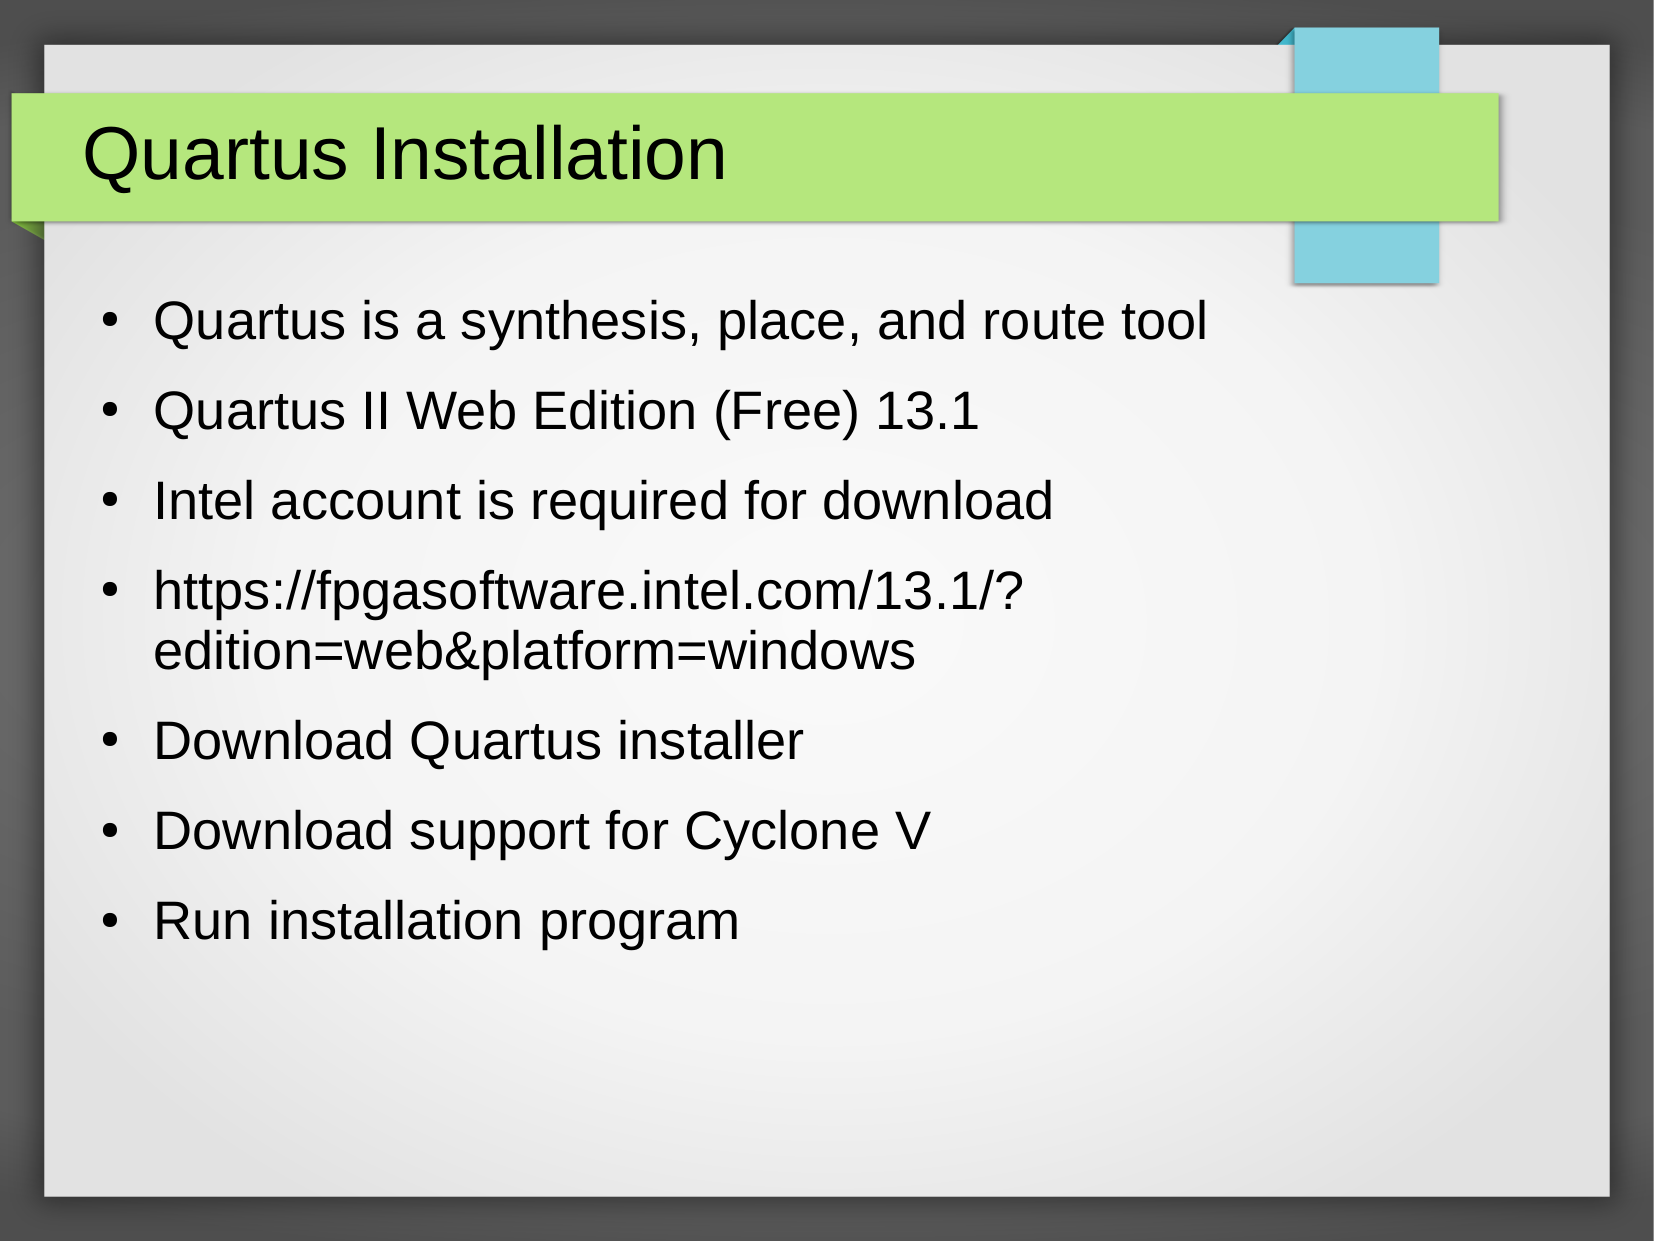

# Quartus Installation
Quartus is a synthesis, place, and route tool
Quartus II Web Edition (Free) 13.1
Intel account is required for download
https://fpgasoftware.intel.com/13.1/?edition=web&platform=windows
Download Quartus installer
Download support for Cyclone V
Run installation program